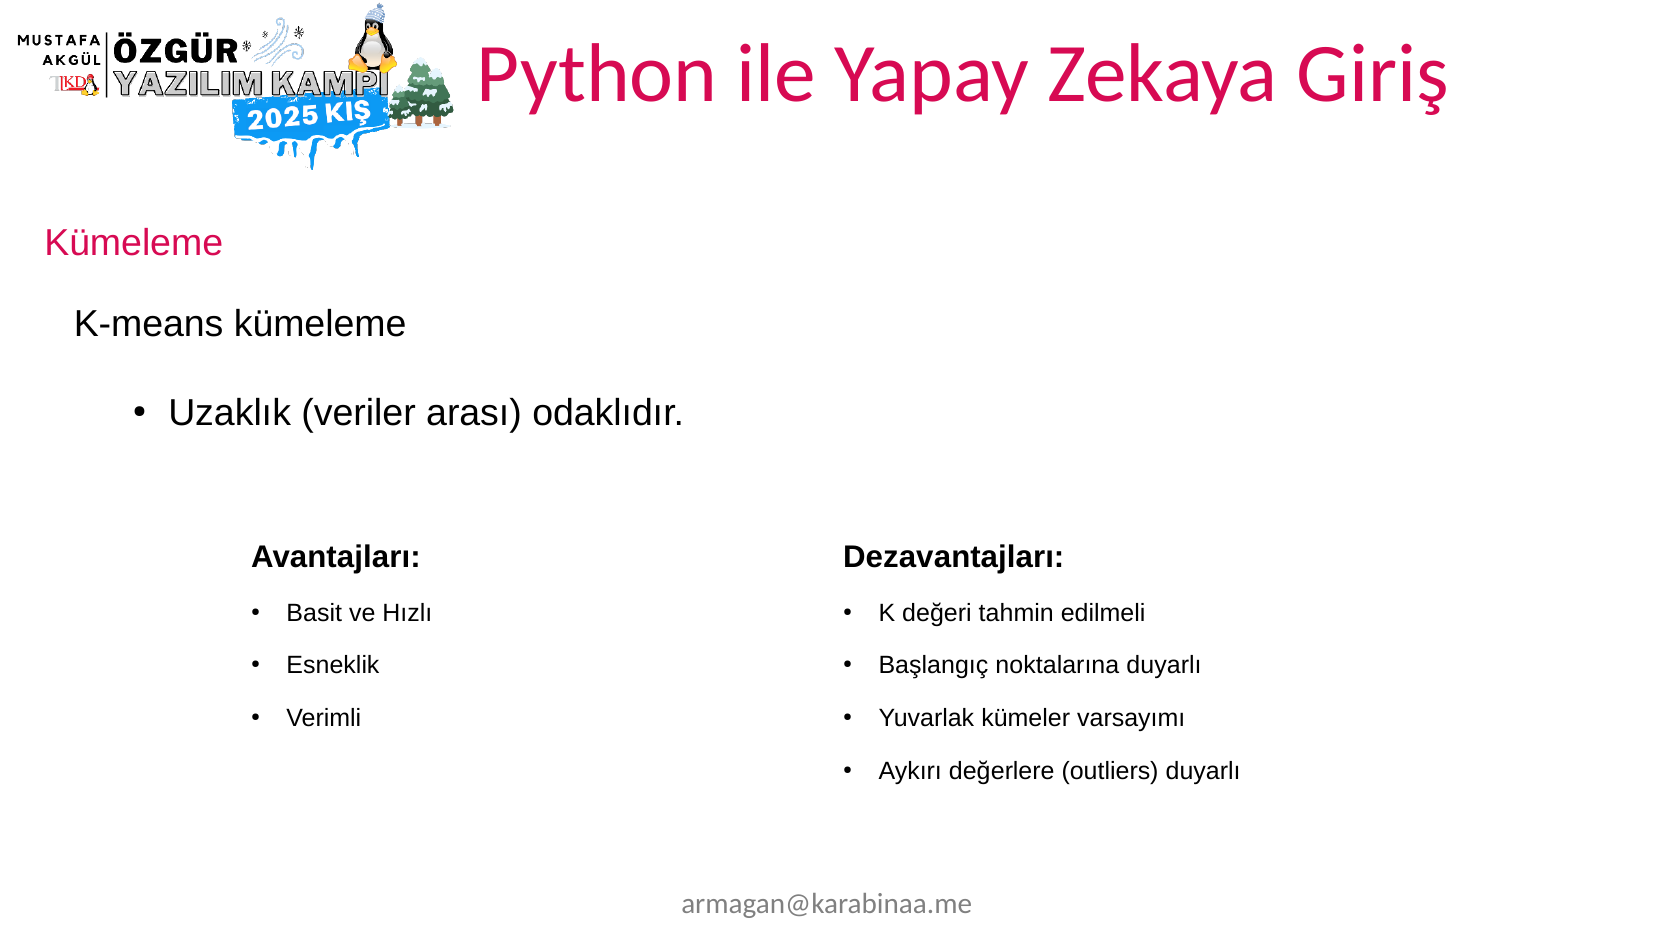

Python ile Yapay Zekaya Giriş
Kümeleme
K-means kümeleme
Uzaklık (veriler arası) odaklıdır.
Avantajları:
Basit ve Hızlı
Esneklik
Verimli
Dezavantajları:
K değeri tahmin edilmeli
Başlangıç noktalarına duyarlı
Yuvarlak kümeler varsayımı
Aykırı değerlere (outliers) duyarlı
armagan@karabinaa.me